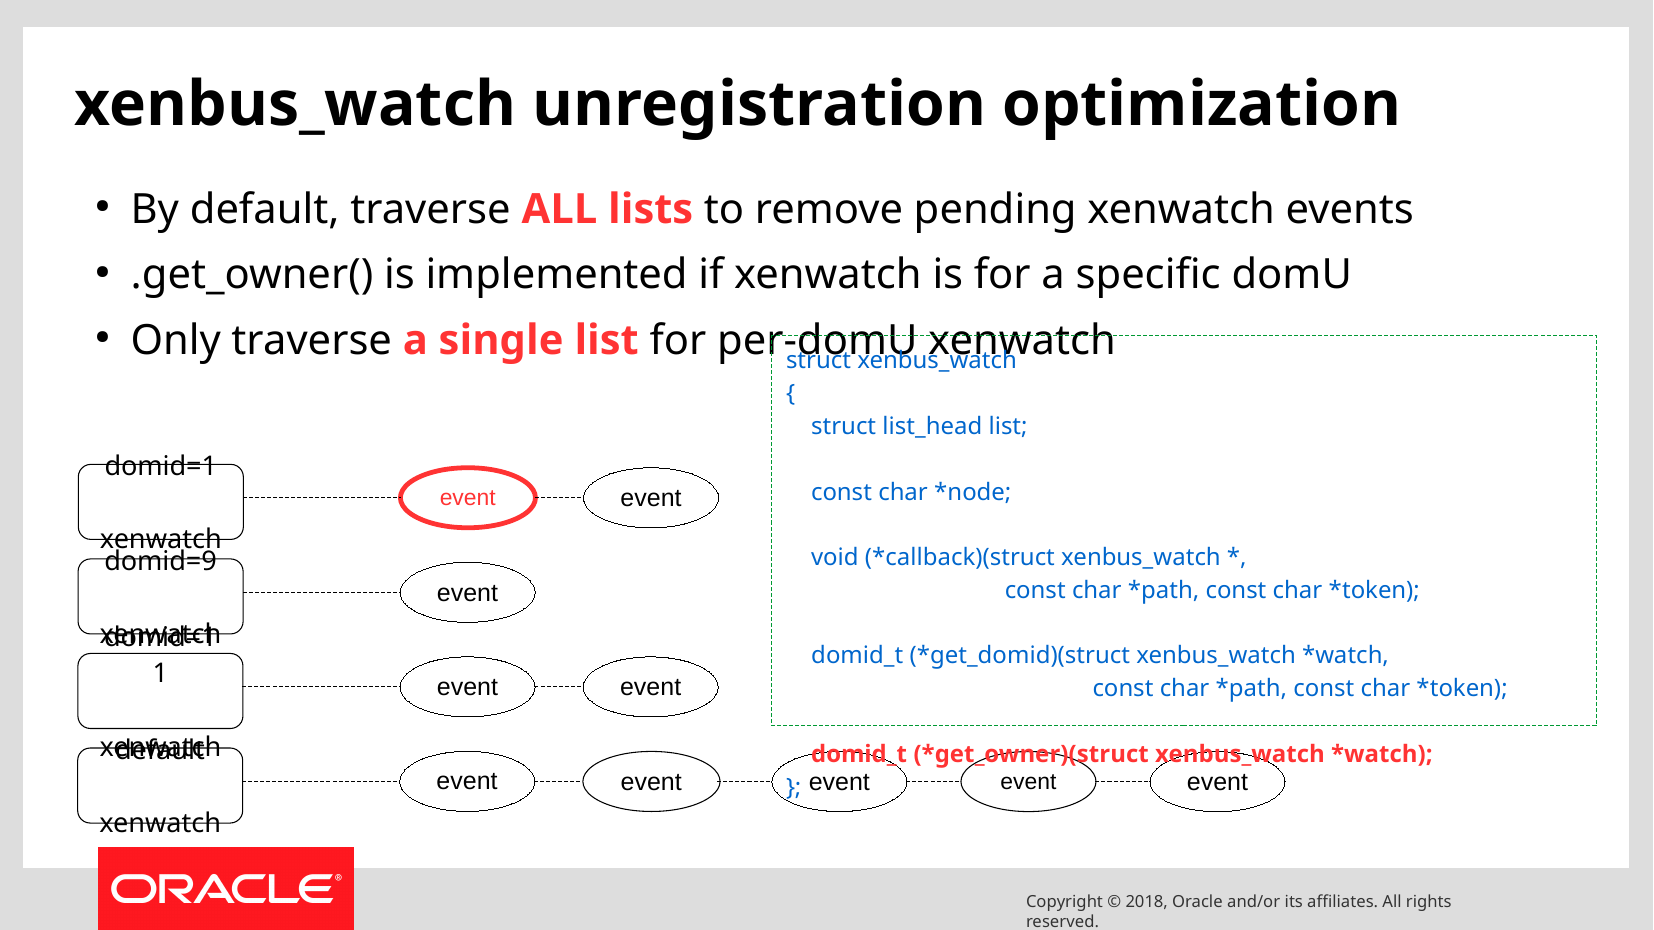

xenbus_watch unregistration optimization
By default, traverse ALL lists to remove pending xenwatch events
.get_owner() is implemented if xenwatch is for a specific domU
Only traverse a single list for per-domU xenwatch
struct xenbus_watch
{
 struct list_head list;
 const char *node;
 void (*callback)(struct xenbus_watch *,
 const char *path, const char *token);
 domid_t (*get_domid)(struct xenbus_watch *watch,
 const char *path, const char *token);
 domid_t (*get_owner)(struct xenbus_watch *watch);
};
domid=1
 xenwatch
event
event
domid=9
 xenwatch
event
domid=11
 xenwatch
event
event
default
 xenwatch
event
event
event
event
event
Copyright © 2018, Oracle and/or its affiliates. All rights reserved.